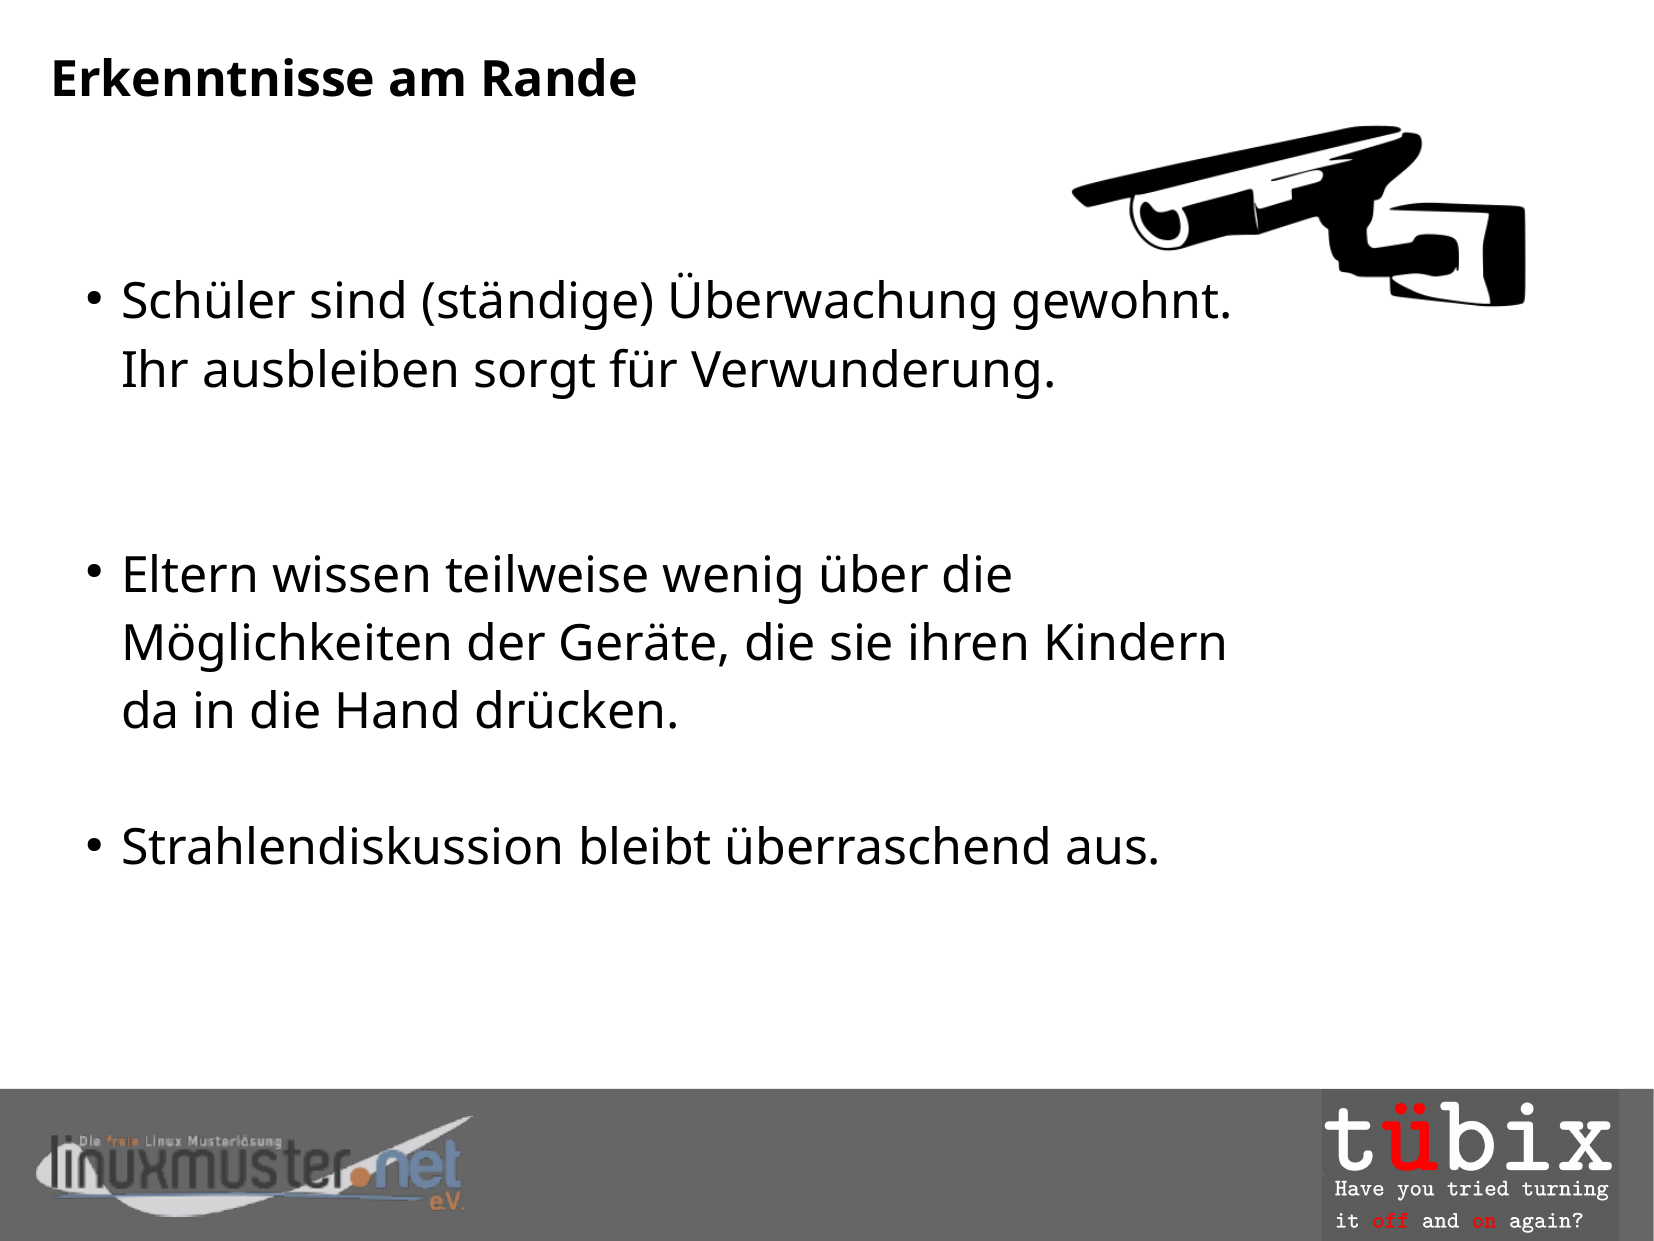

Erkenntnisse am Rande
Schüler sind (ständige) Überwachung gewohnt.
Ihr ausbleiben sorgt für Verwunderung.
Eltern wissen teilweise wenig über die
Möglichkeiten der Geräte, die sie ihren Kindern
da in die Hand drücken.
Strahlendiskussion bleibt überraschend aus.